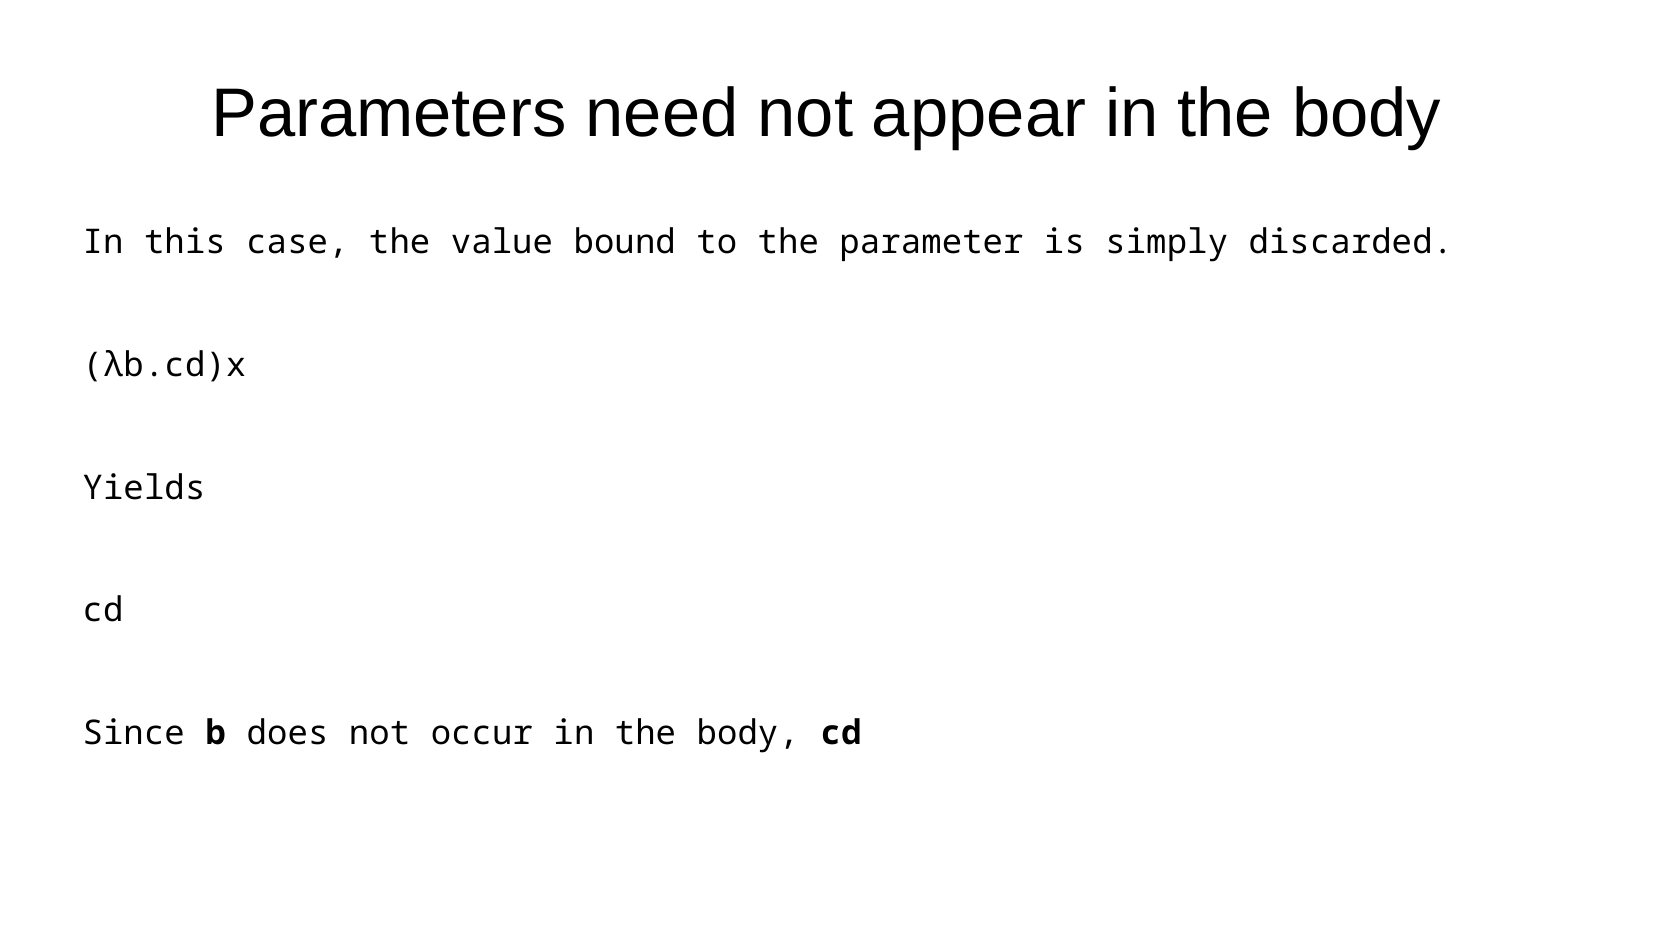

# Parameters need not appear in the body
In this case, the value bound to the parameter is simply discarded.
(λb.cd)x
Yields
cd
Since b does not occur in the body, cd